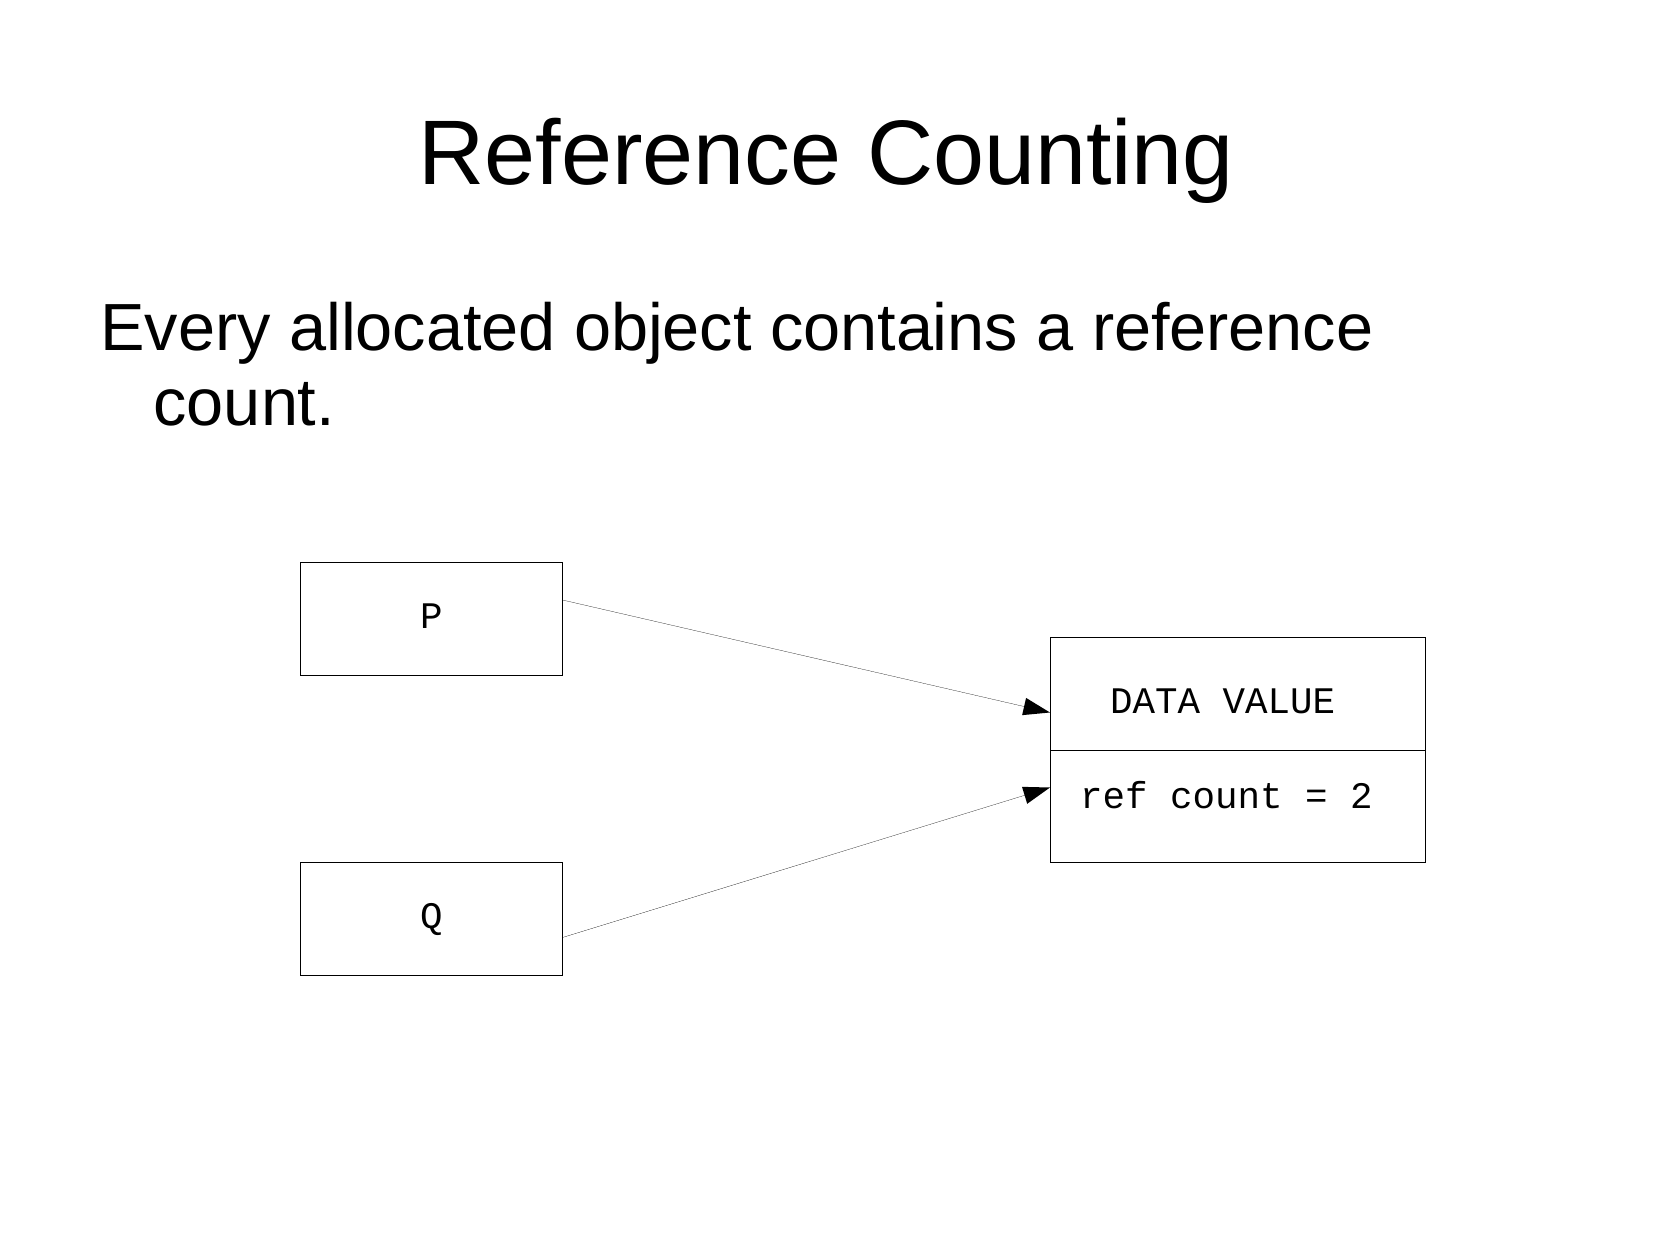

# Reference Counting
Every allocated object contains a reference count.
P
DATA VALUE
ref count = 2
Q